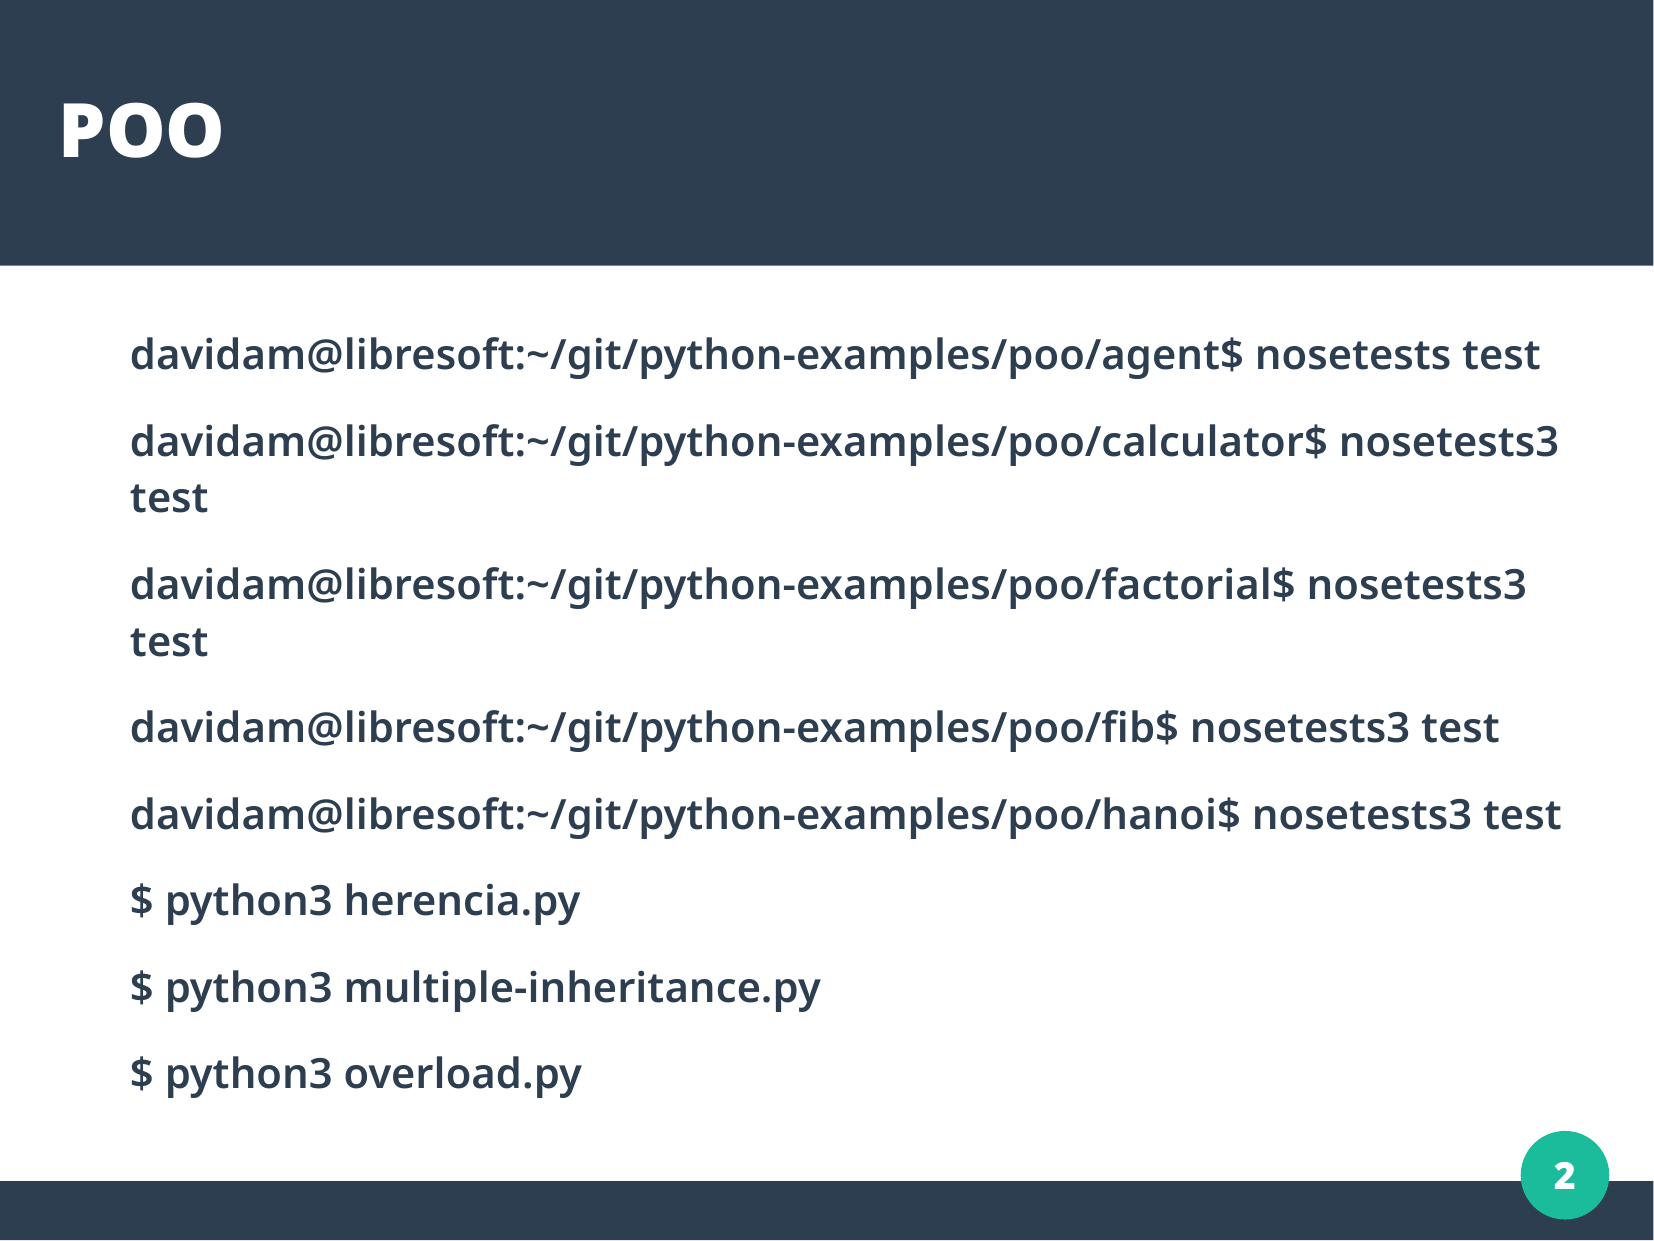

# POO
davidam@libresoft:~/git/python-examples/poo/agent$ nosetests test
davidam@libresoft:~/git/python-examples/poo/calculator$ nosetests3 test
davidam@libresoft:~/git/python-examples/poo/factorial$ nosetests3 test
davidam@libresoft:~/git/python-examples/poo/fib$ nosetests3 test
davidam@libresoft:~/git/python-examples/poo/hanoi$ nosetests3 test
$ python3 herencia.py
$ python3 multiple-inheritance.py
$ python3 overload.py
2